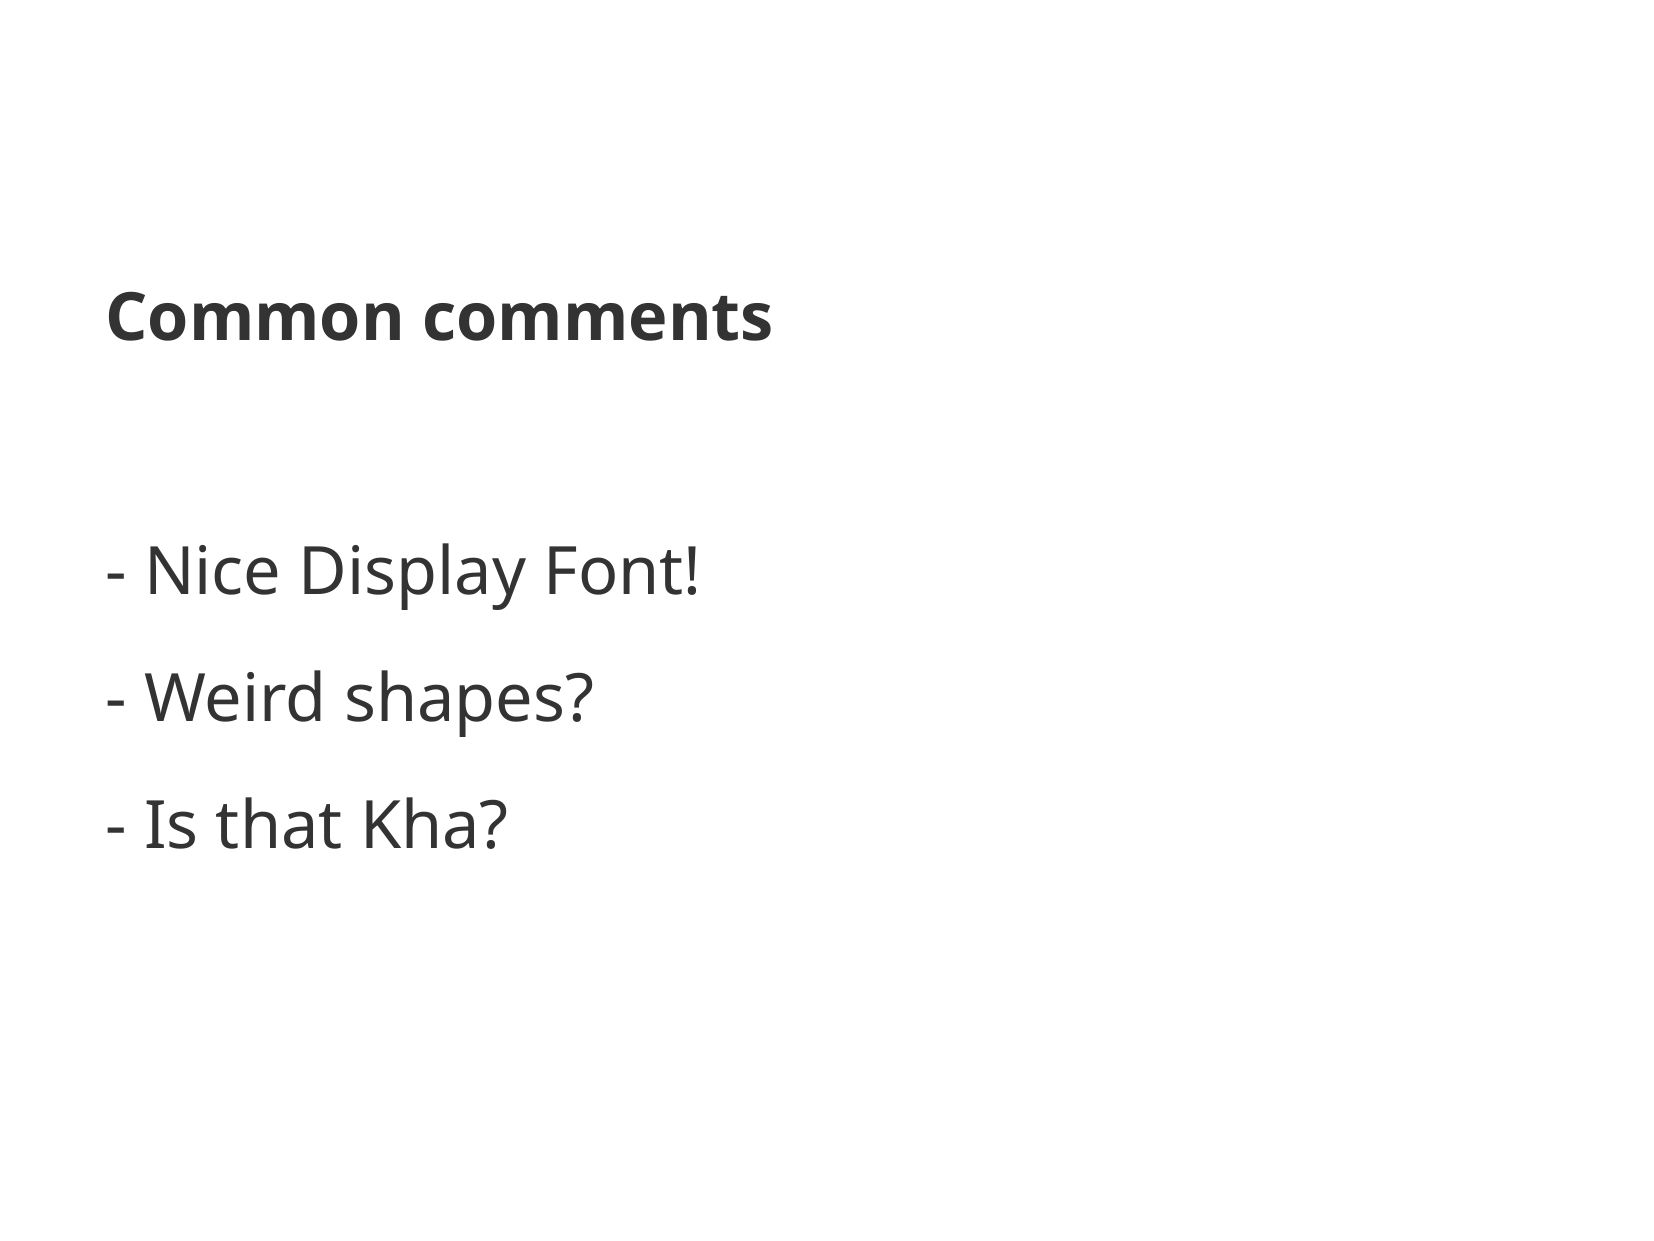

#
Common comments
- Nice Display Font!
- Weird shapes?
- Is that Kha?